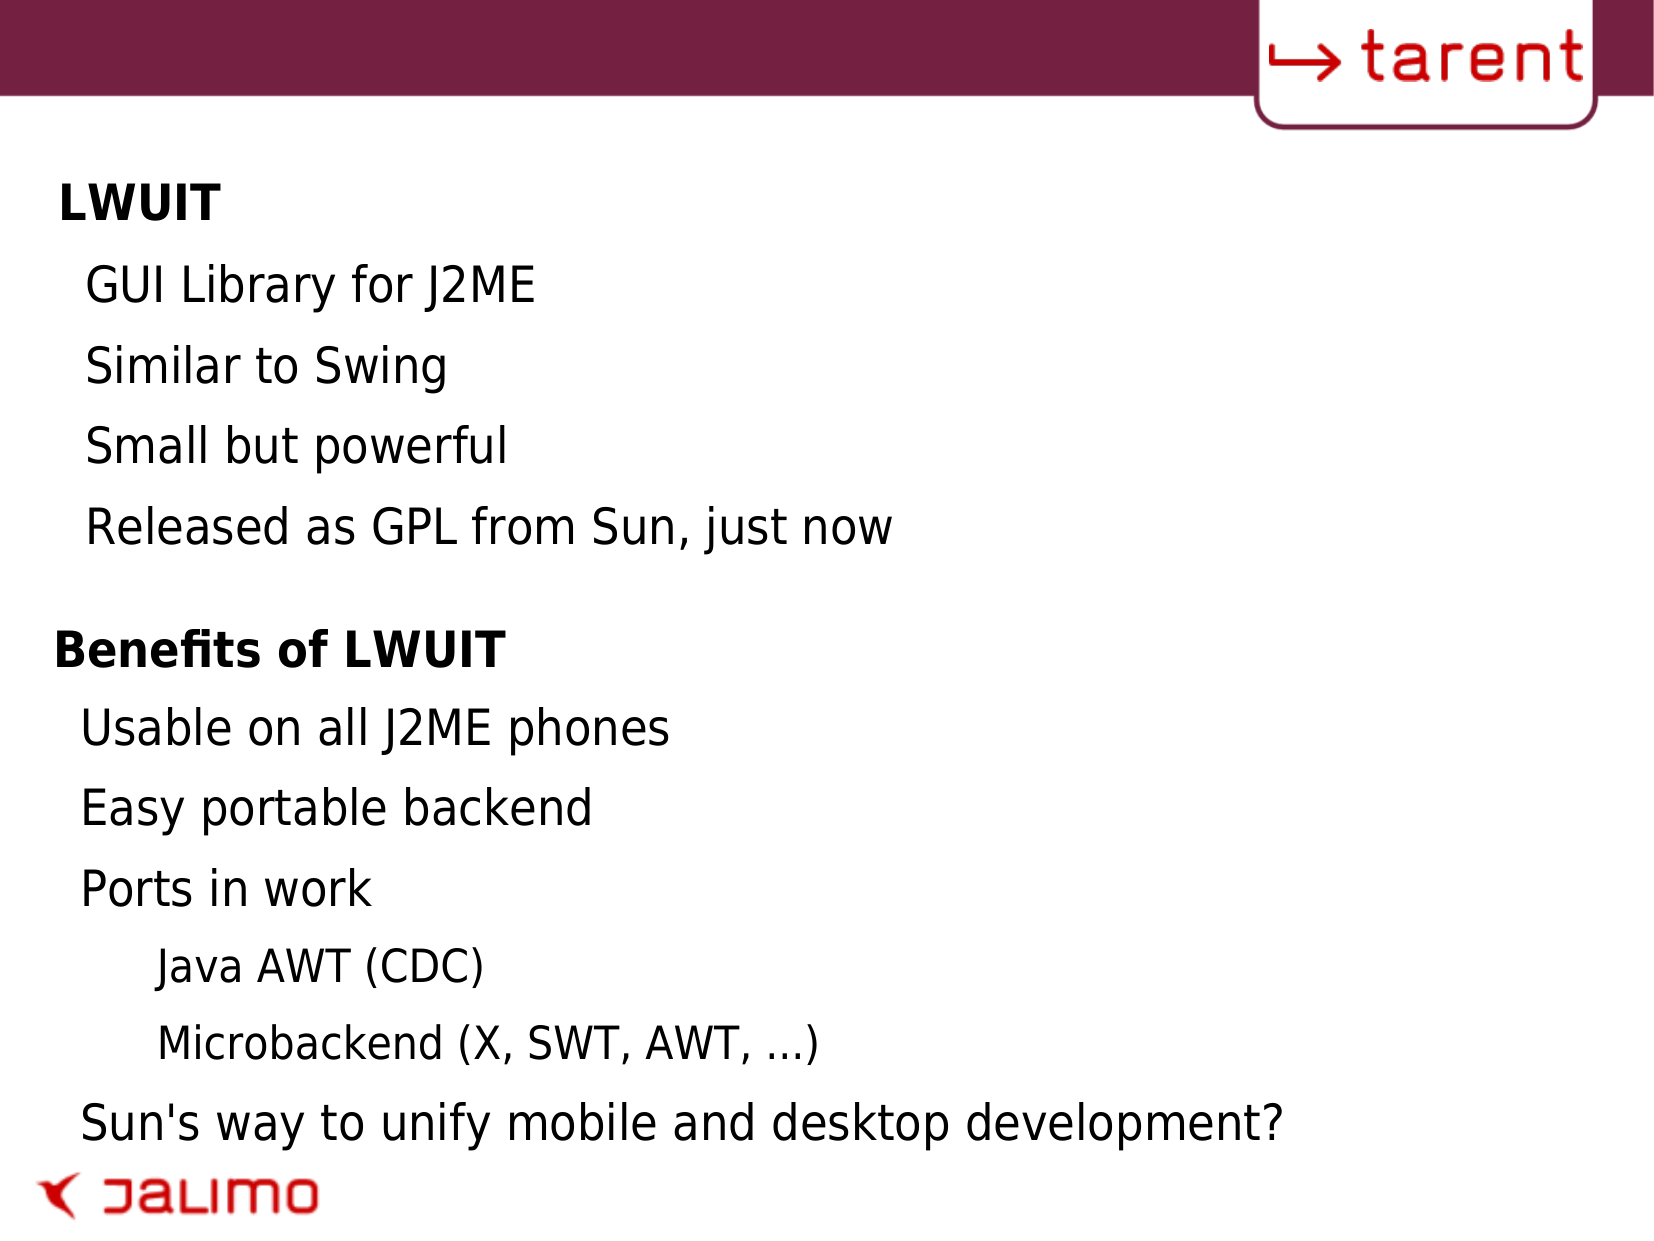

# LWUIT
GUI Library for J2ME
Similar to Swing
Small but powerful
Released as GPL from Sun, just now
Benefits of LWUIT
Usable on all J2ME phones
Easy portable backend
Ports in work
Java AWT (CDC)
Microbackend (X, SWT, AWT, ...)
Sun's way to unify mobile and desktop development?